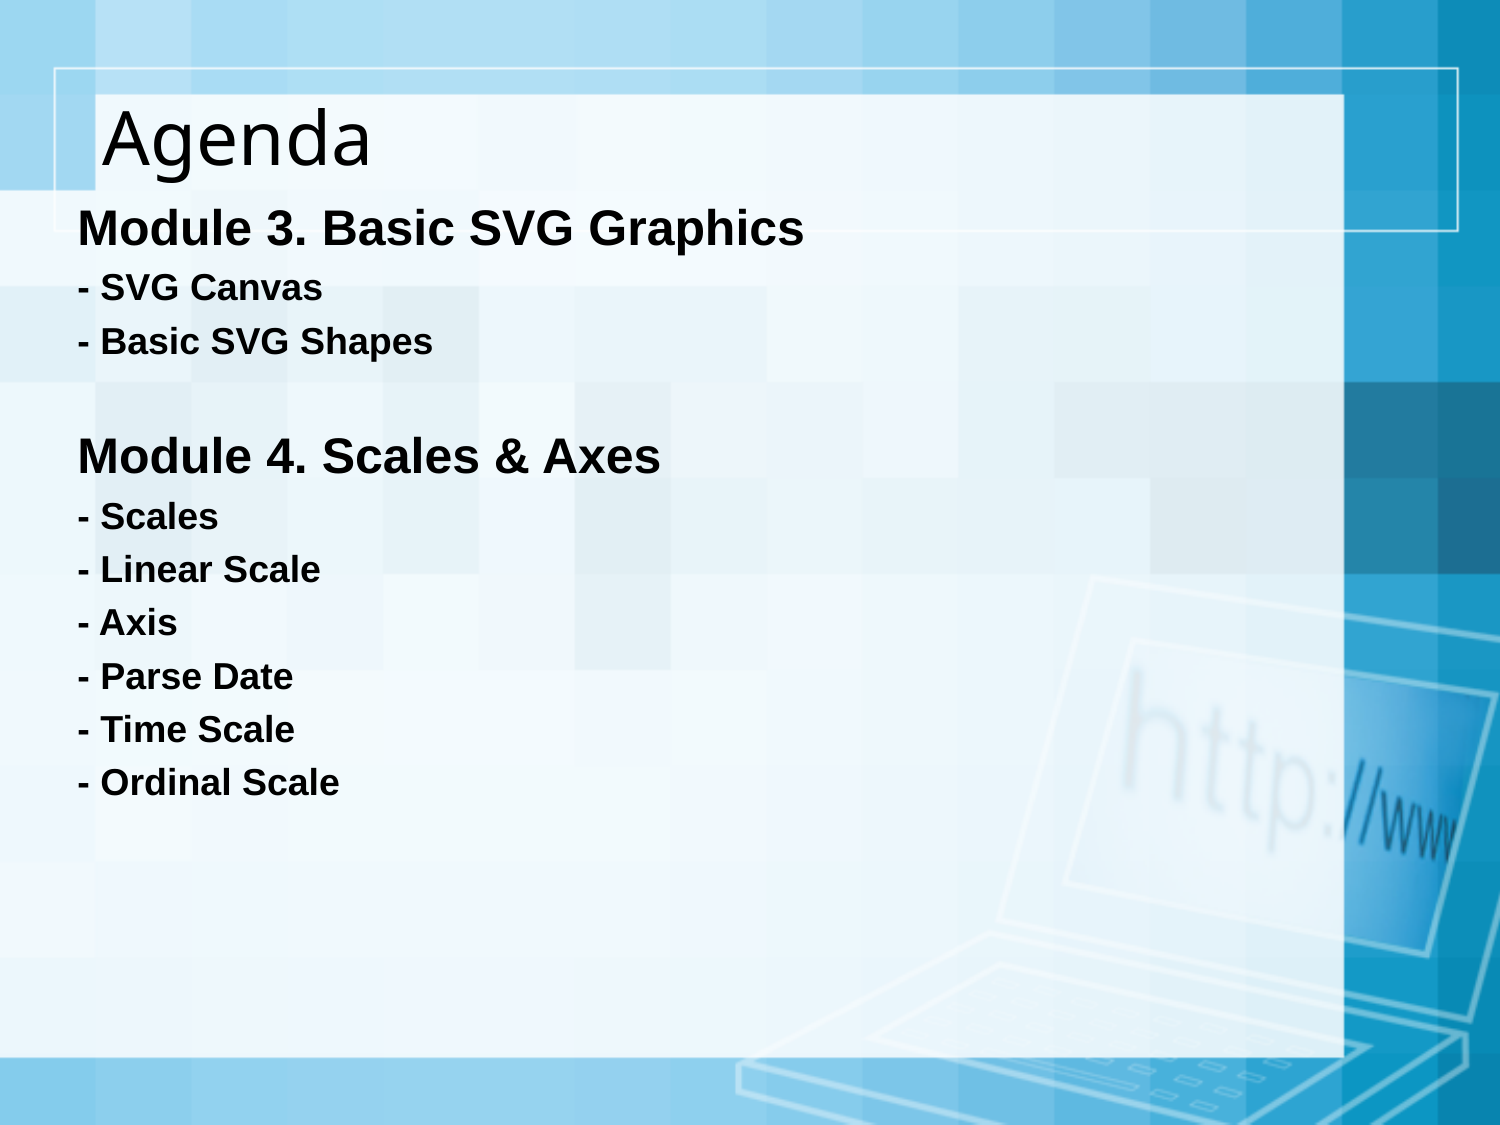

# Agenda
Module 3. Basic SVG Graphics
- SVG Canvas
- Basic SVG Shapes
Module 4. Scales & Axes
- Scales
- Linear Scale
- Axis
- Parse Date
- Time Scale
- Ordinal Scale